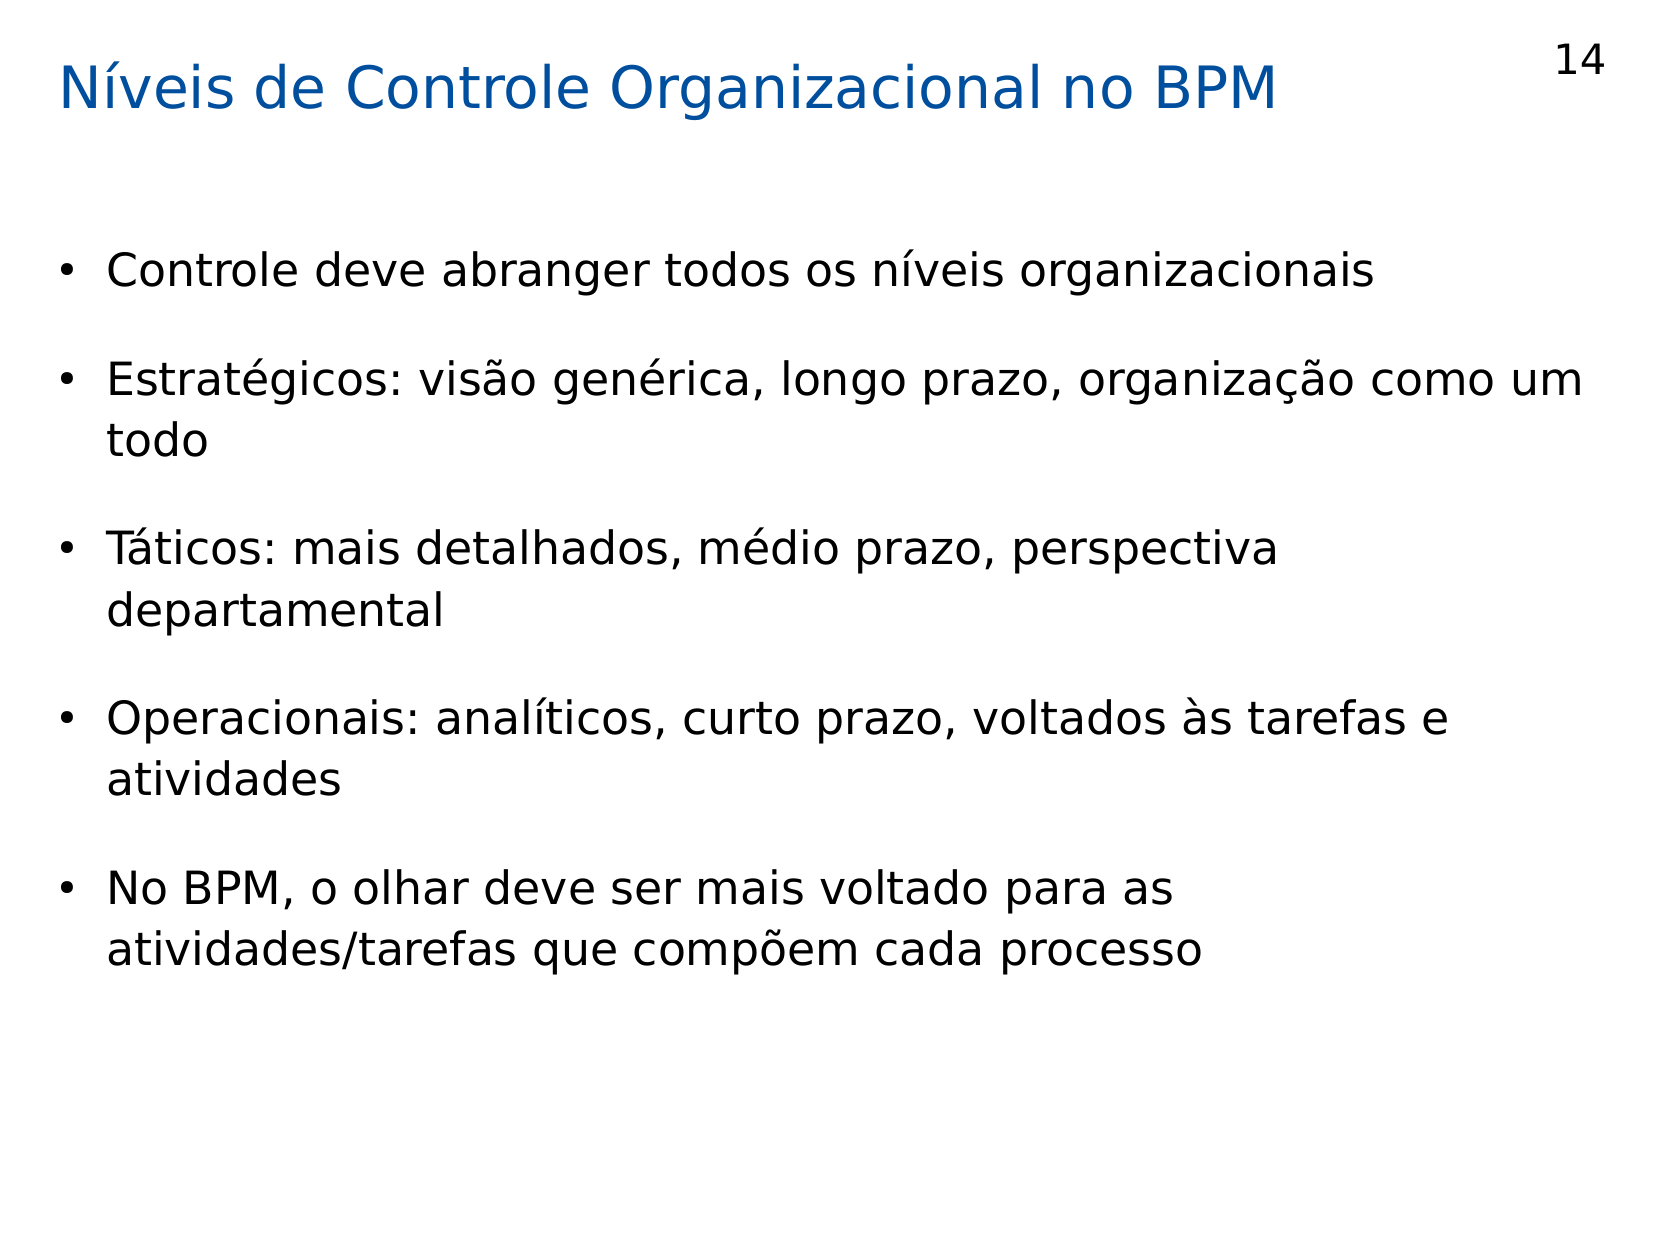

# Níveis de Controle Organizacional no BPM
14
Controle deve abranger todos os níveis organizacionais
Estratégicos: visão genérica, longo prazo, organização como um todo
Táticos: mais detalhados, médio prazo, perspectiva departamental
Operacionais: analíticos, curto prazo, voltados às tarefas e atividades
No BPM, o olhar deve ser mais voltado para as atividades/tarefas que compõem cada processo